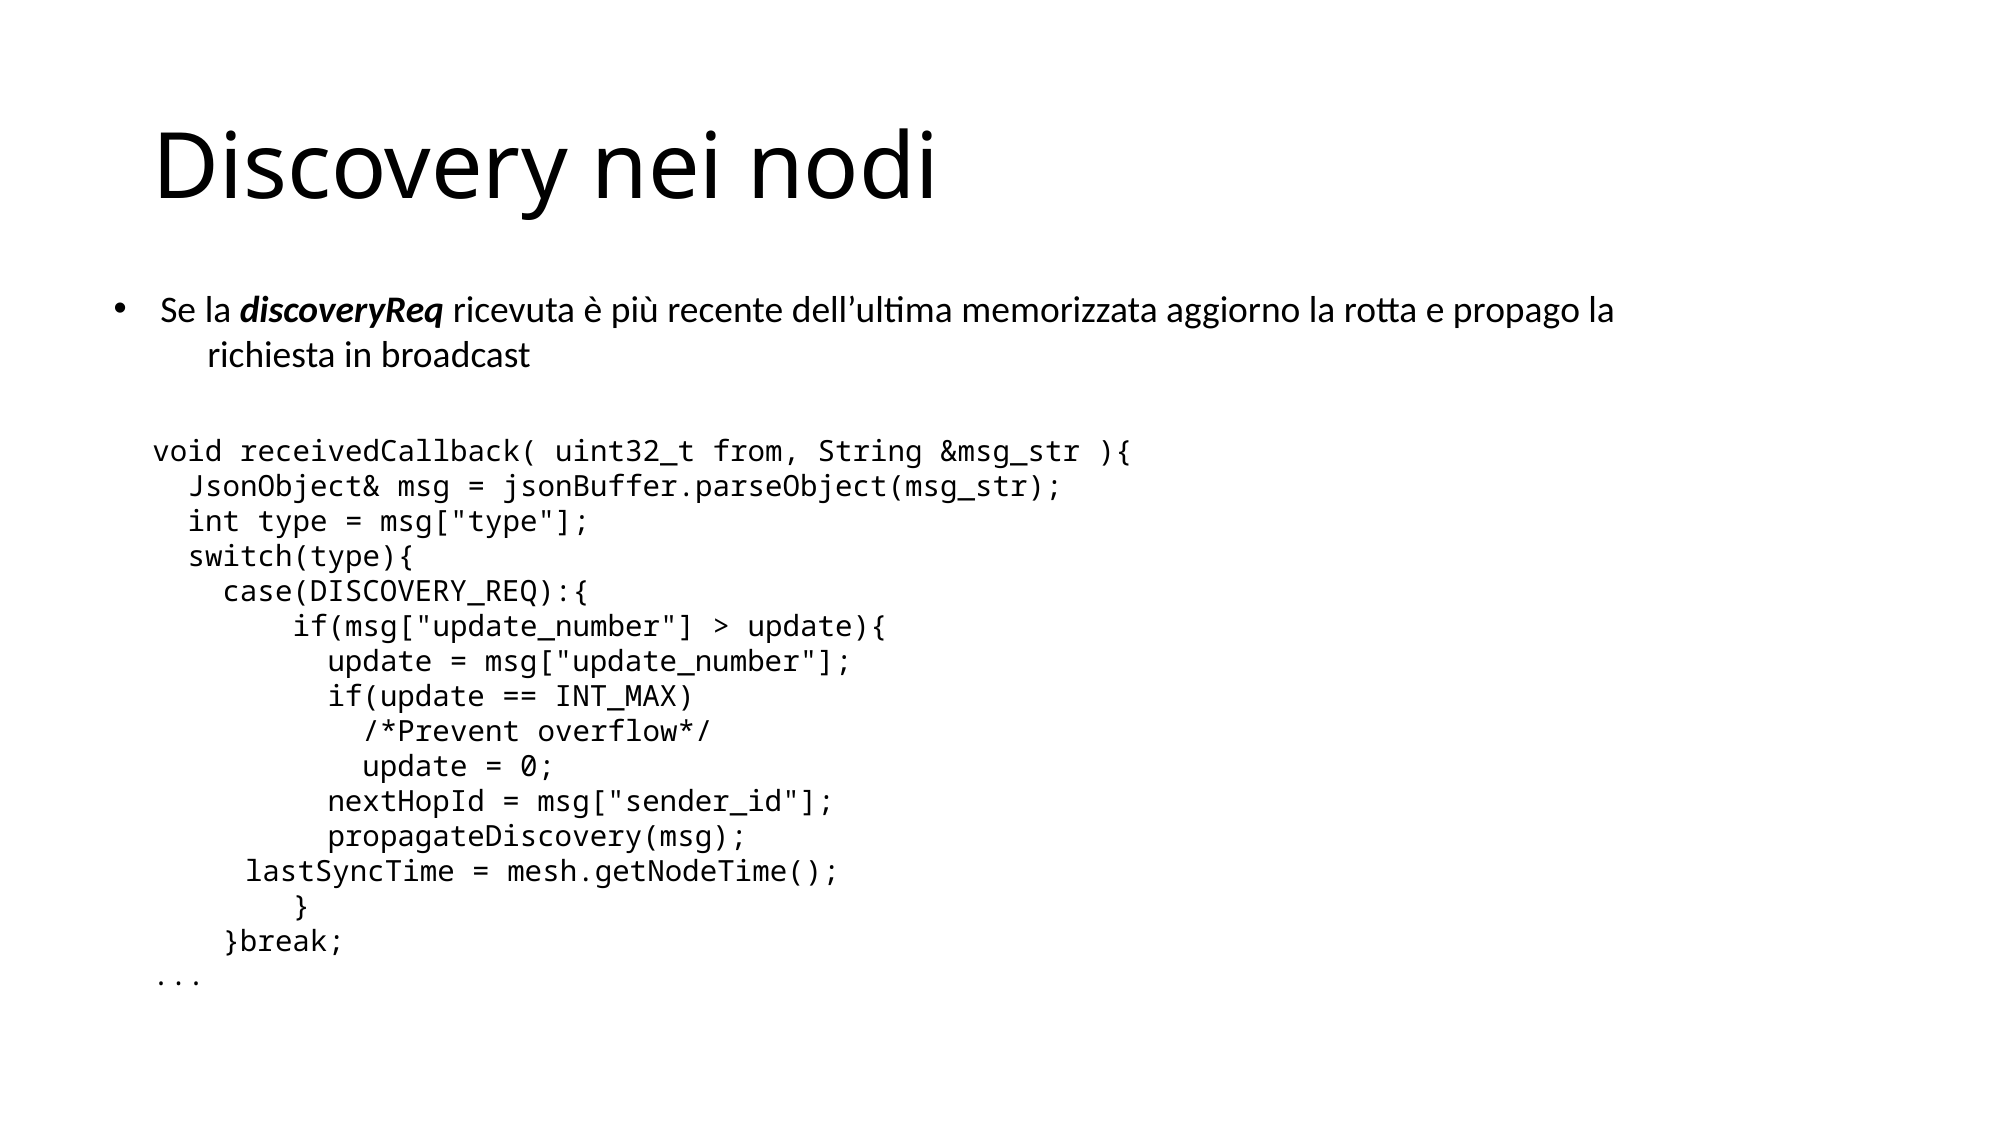

# Discovery nei nodi
Se la discoveryReq ricevuta è più recente dell’ultima memorizzata aggiorno la rotta e propago la richiesta in broadcast
void receivedCallback( uint32_t from, String &msg_str ){
 JsonObject& msg = jsonBuffer.parseObject(msg_str);
 int type = msg["type"];
 switch(type){
 case(DISCOVERY_REQ):{
 if(msg["update_number"] > update){
 update = msg["update_number"];
 if(update == INT_MAX)
 /*Prevent overflow*/
 update = 0;
 nextHopId = msg["sender_id"];
 propagateDiscovery(msg);
	 lastSyncTime = mesh.getNodeTime();
 }
 }break;
...